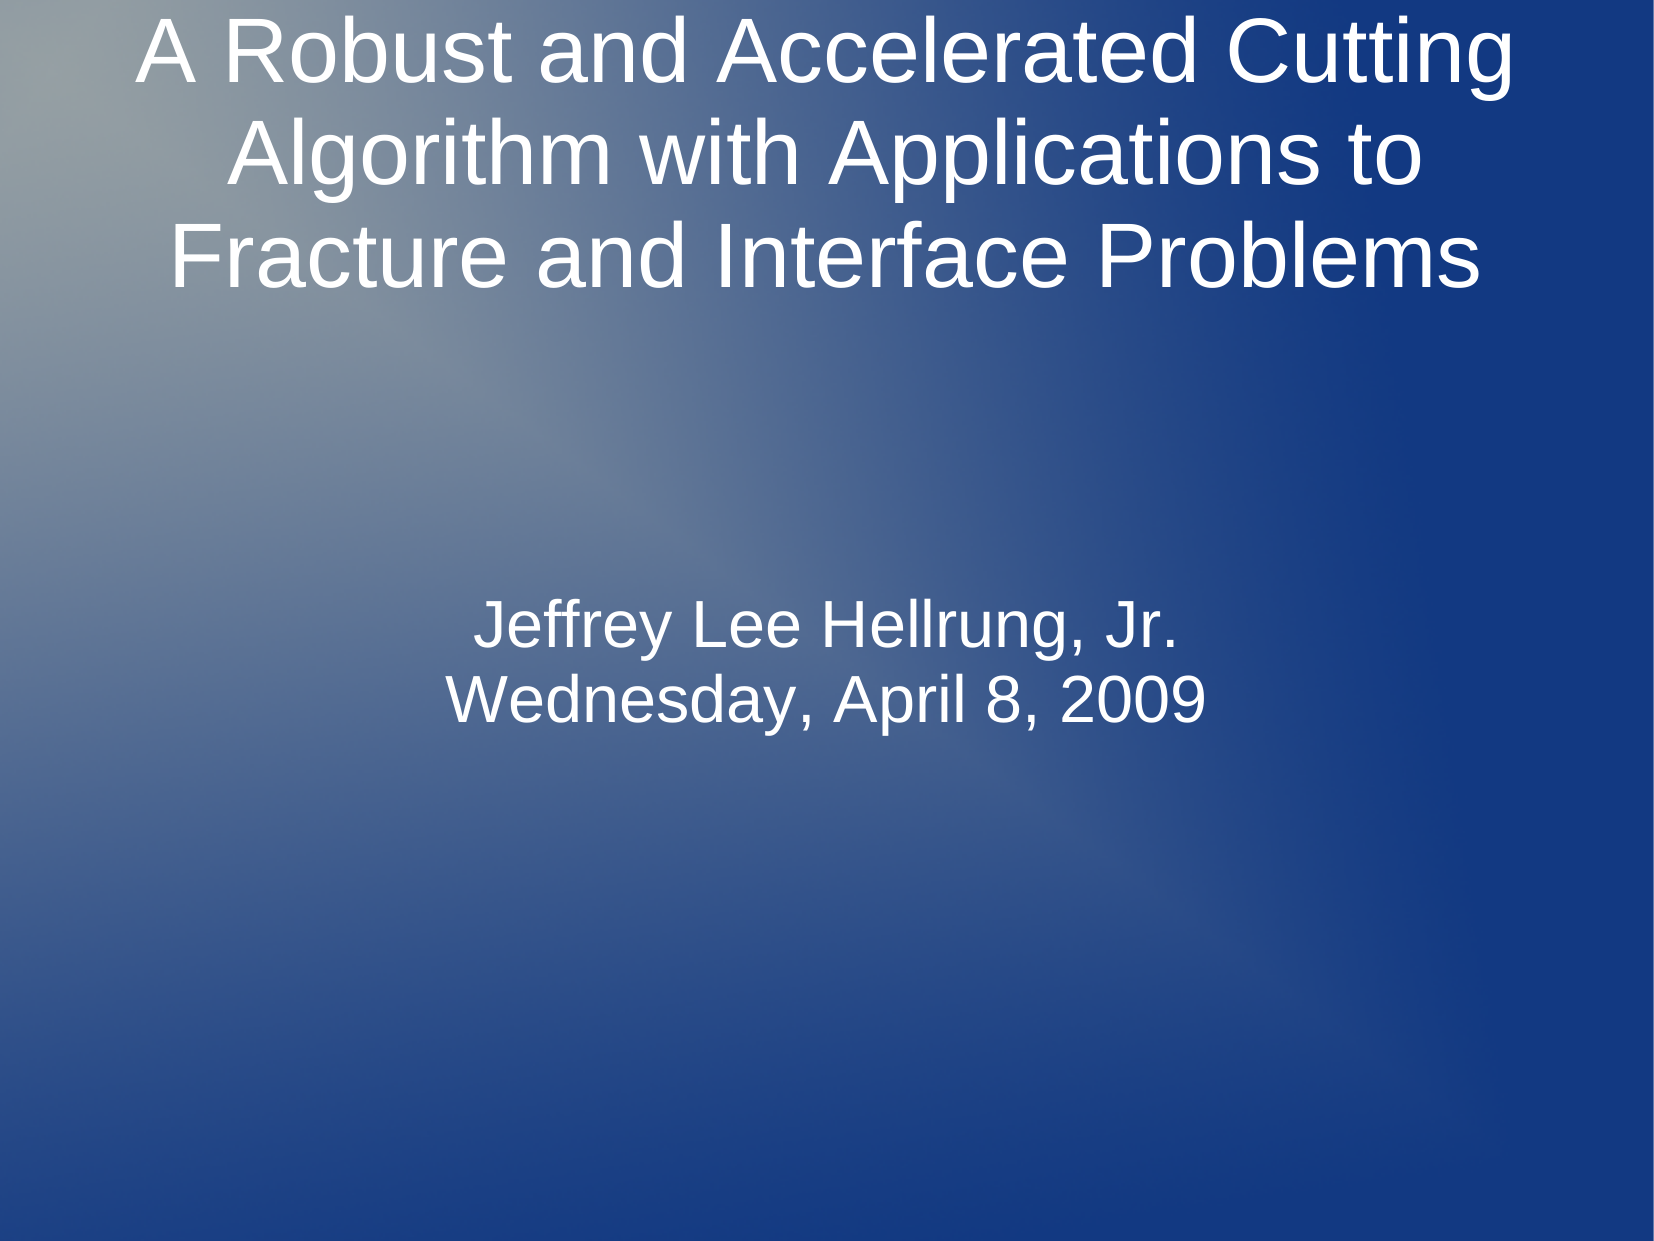

# A Robust and Accelerated Cutting Algorithm with Applications to Fracture and Interface Problems
Jeffrey Lee Hellrung, Jr.
Wednesday, April 8, 2009